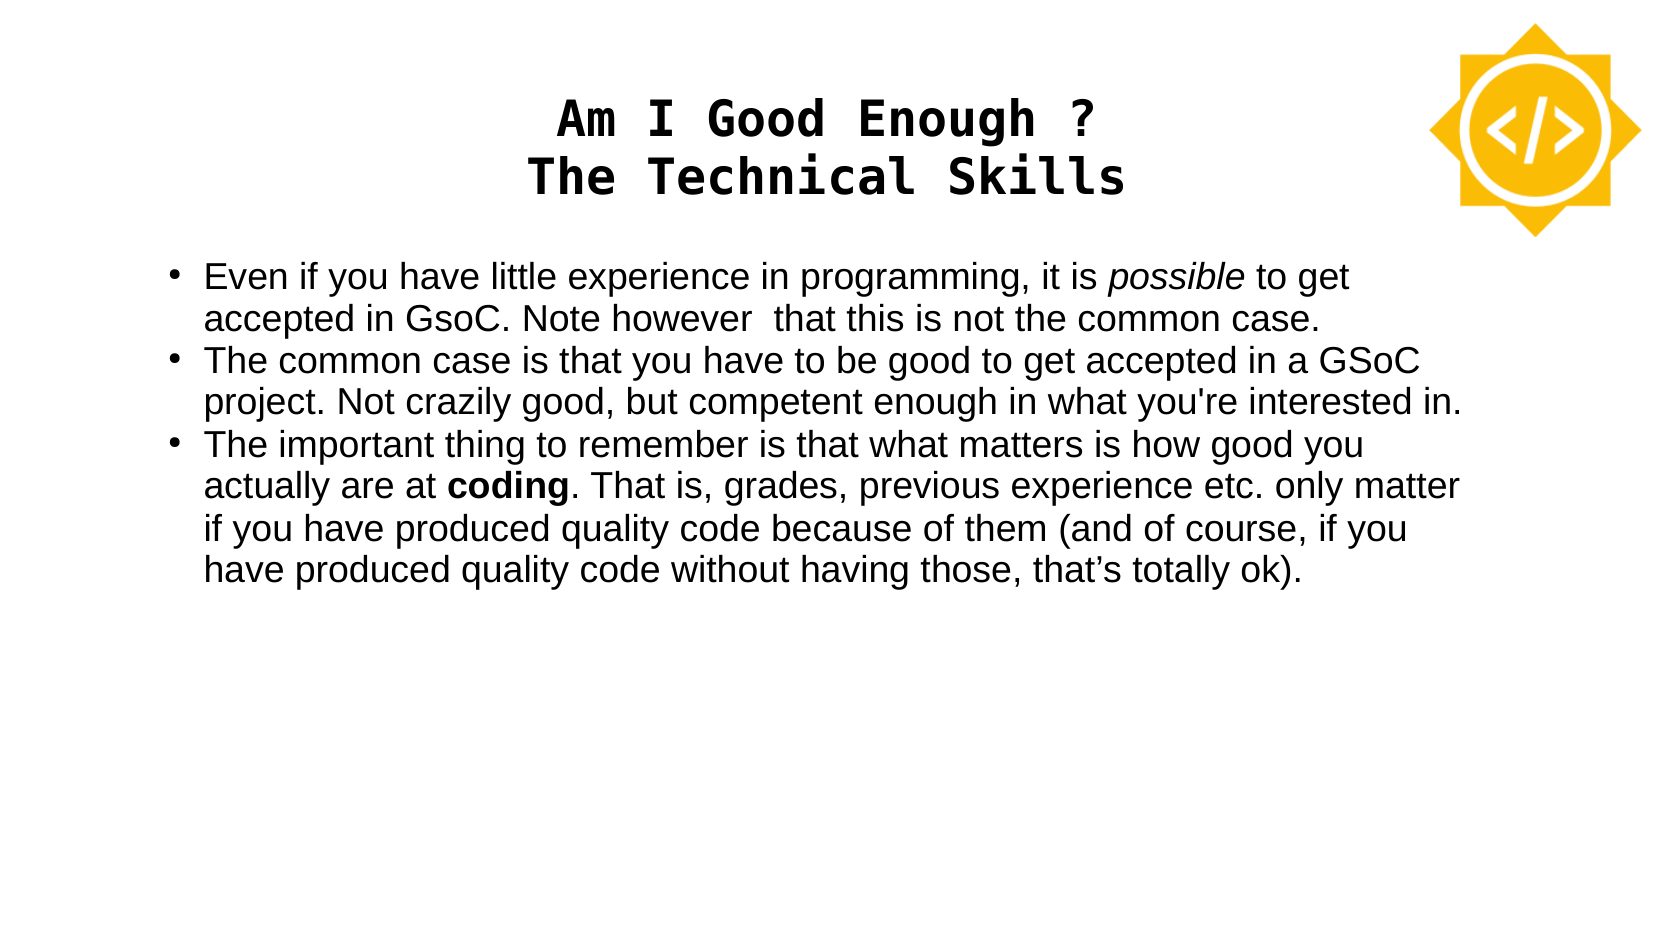

Am I Good Enough ?
The Technical Skills
Even if you have little experience in programming, it is possible to get accepted in GsoC. Note however that this is not the common case.
The common case is that you have to be good to get accepted in a GSoC project. Not crazily good, but competent enough in what you're interested in.
The important thing to remember is that what matters is how good you actually are at coding. That is, grades, previous experience etc. only matter if you have produced quality code because of them (and of course, if you have produced quality code without having those, that’s totally ok).